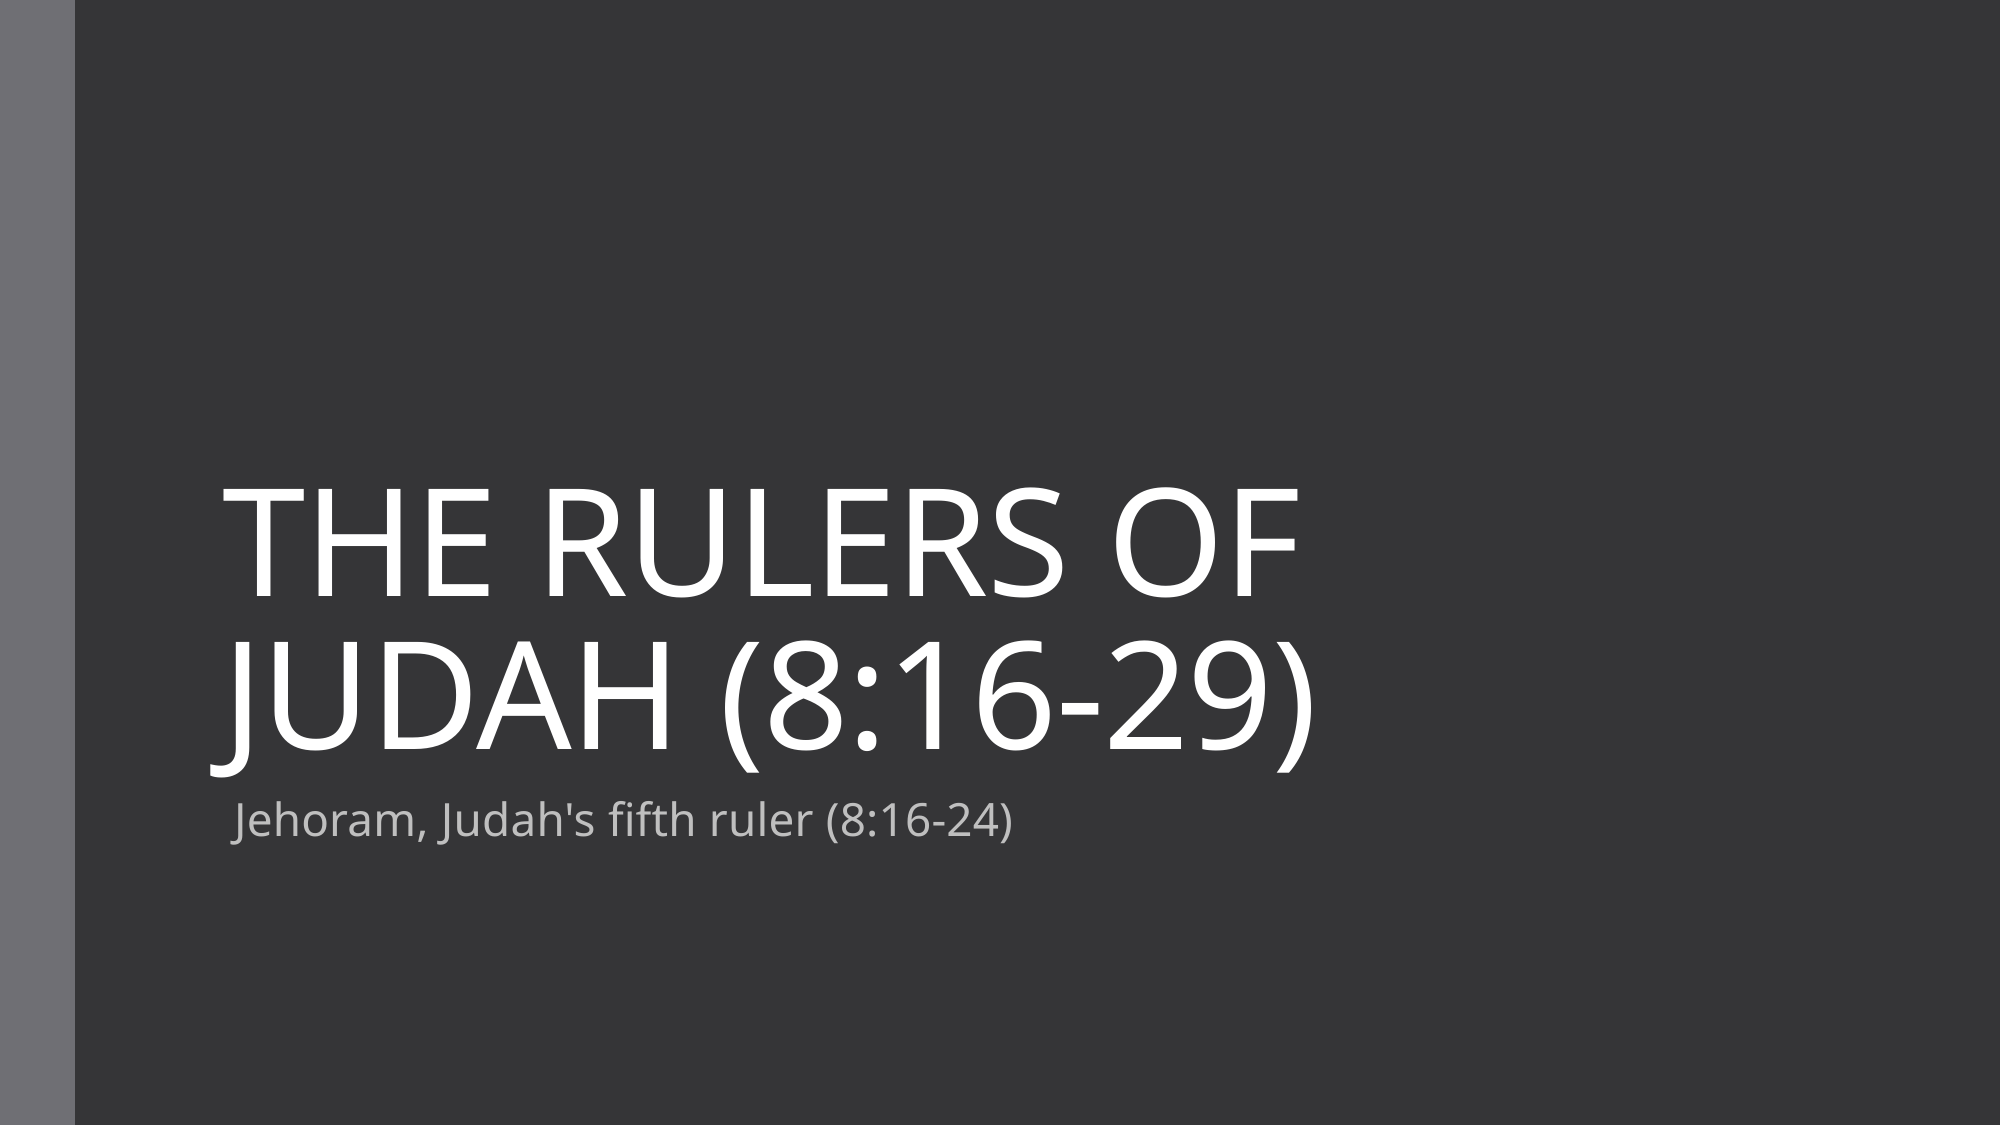

# THE RULERS OF JUDAH (8:16-29)
 Jehoram, Judah's fifth ruler (8:16-24)